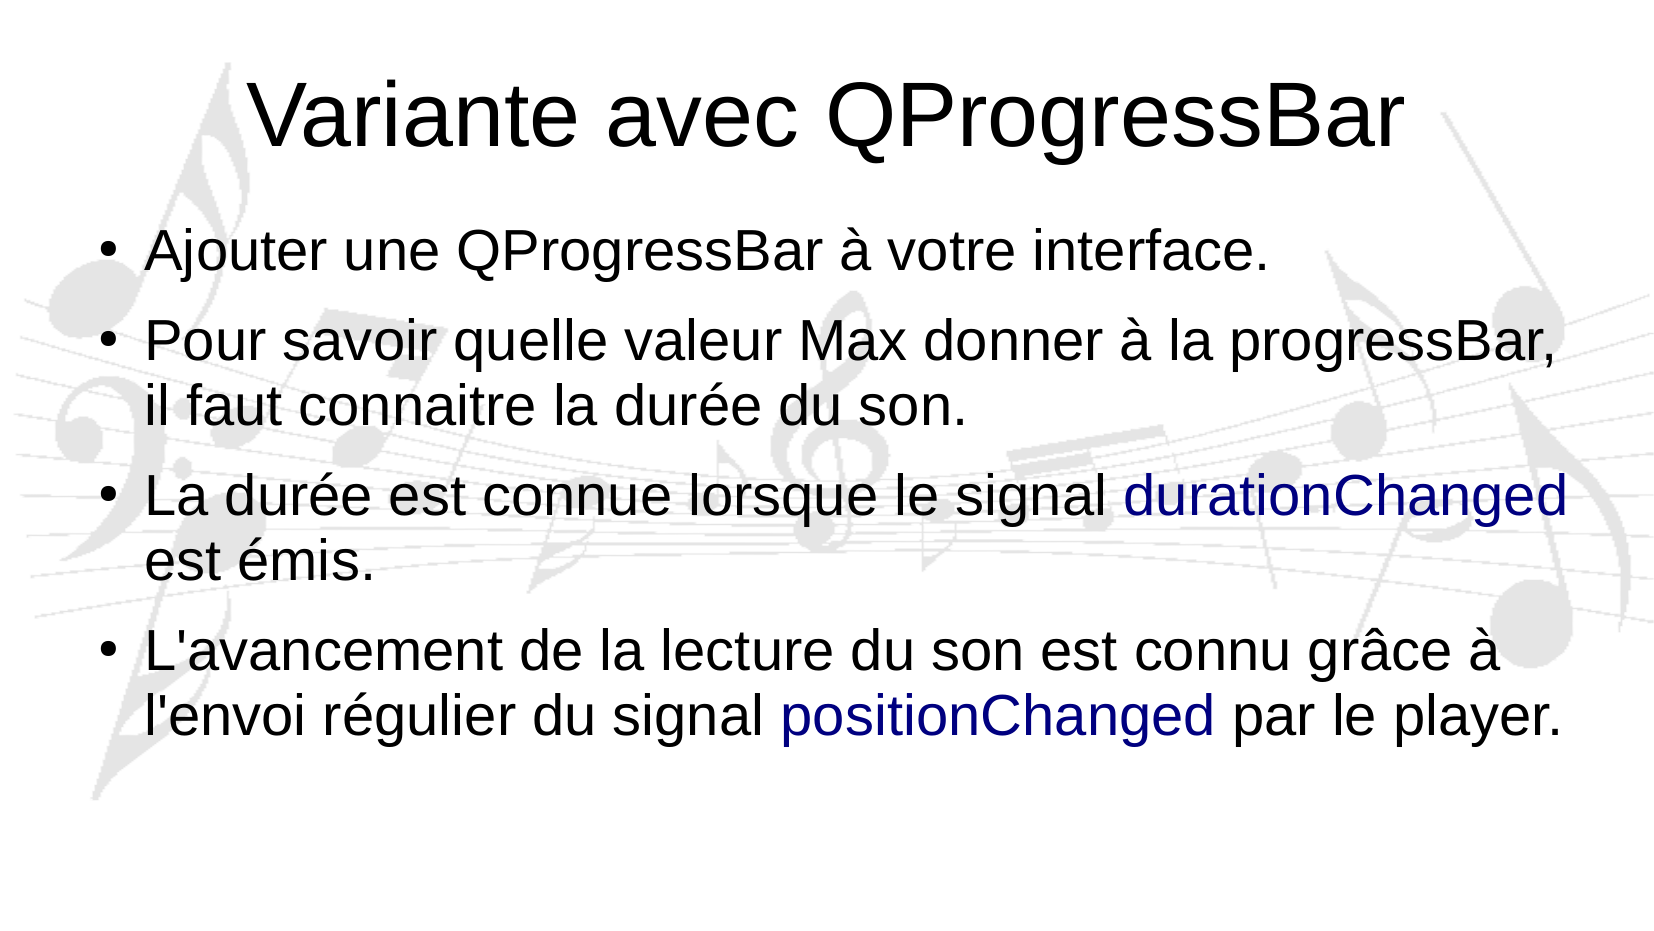

# Variante avec QProgressBar
Ajouter une QProgressBar à votre interface.
Pour savoir quelle valeur Max donner à la progressBar, il faut connaitre la durée du son.
La durée est connue lorsque le signal durationChanged est émis.
L'avancement de la lecture du son est connu grâce à l'envoi régulier du signal positionChanged par le player.